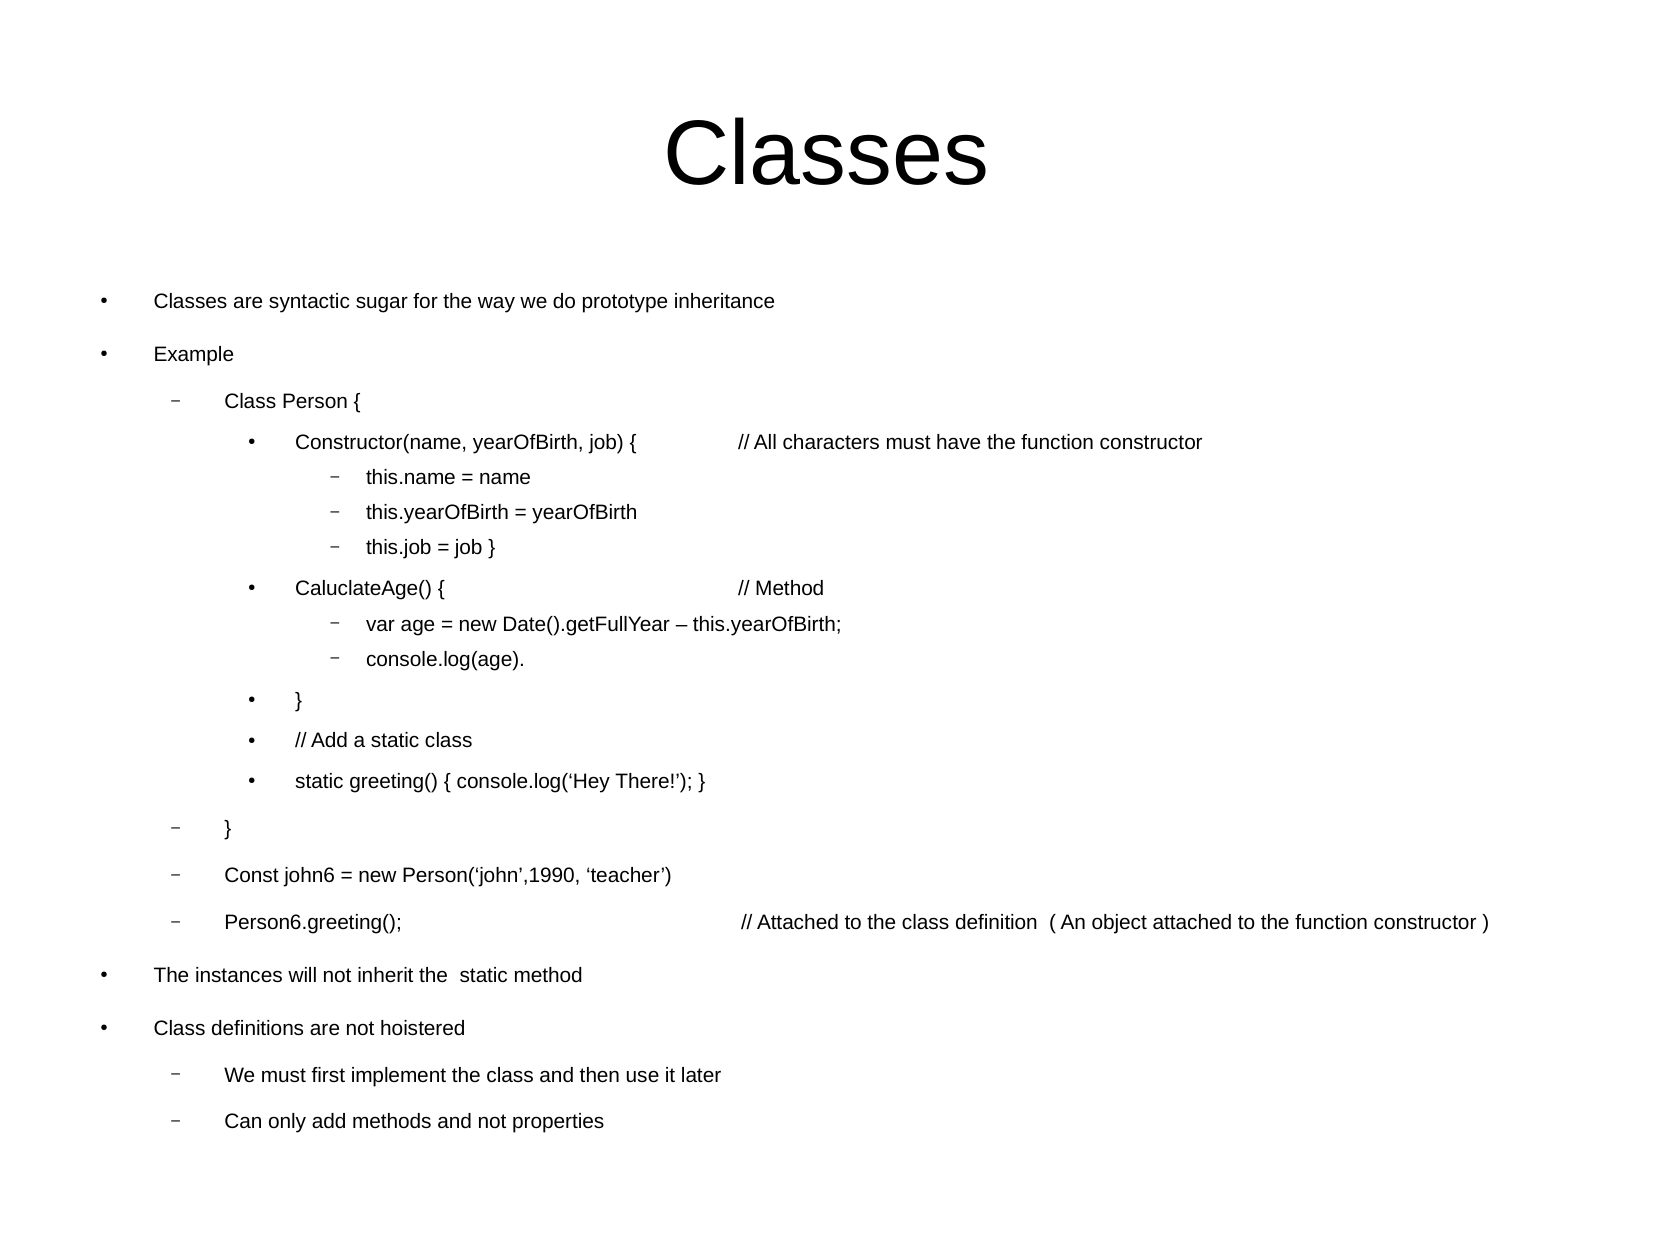

# Classes
Classes are syntactic sugar for the way we do prototype inheritance
Example
Class Person {
Constructor(name, yearOfBirth, job) {		// All characters must have the function constructor
this.name = name
this.yearOfBirth = yearOfBirth
this.job = job }
CaluclateAge() {				// Method
var age = new Date().getFullYear – this.yearOfBirth;
console.log(age).
}
// Add a static class
static greeting() { console.log(‘Hey There!’); }
}
Const john6 = new Person(‘john’,1990, ‘teacher’)
Person6.greeting();					// Attached to the class definition ( An object attached to the function constructor )
The instances will not inherit the static method
Class definitions are not hoistered
We must first implement the class and then use it later
Can only add methods and not properties